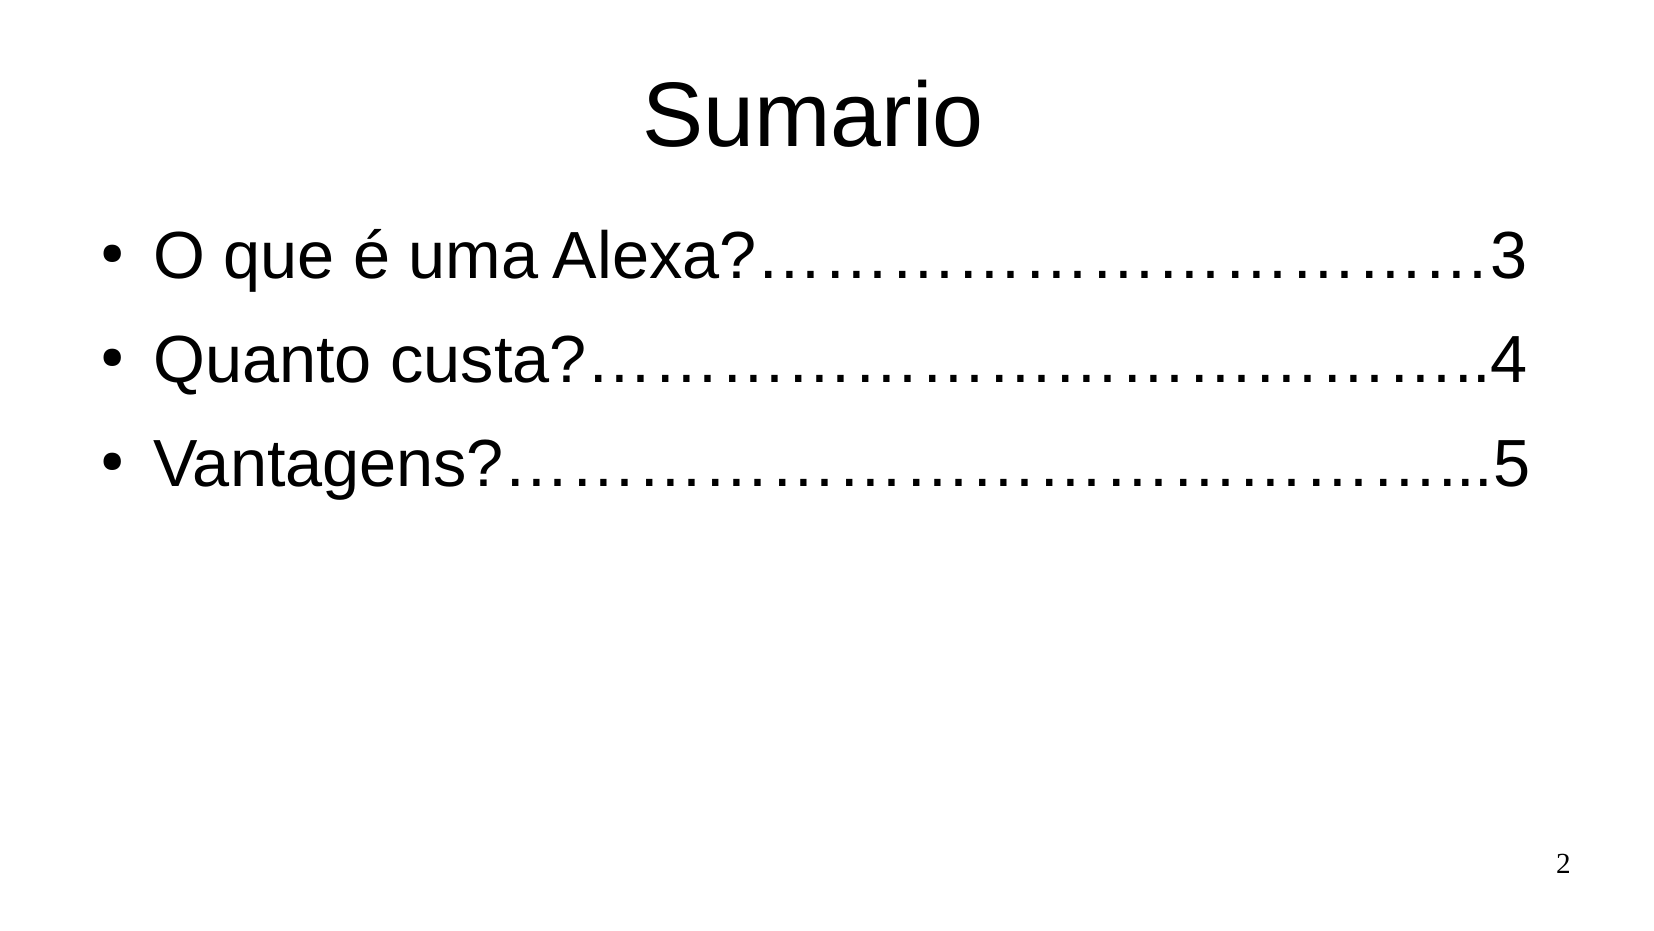

# Sumario
O que é uma Alexa?……………………………3
Quanto custa?…………………………………..4
Vantagens?……………………………………...5
2